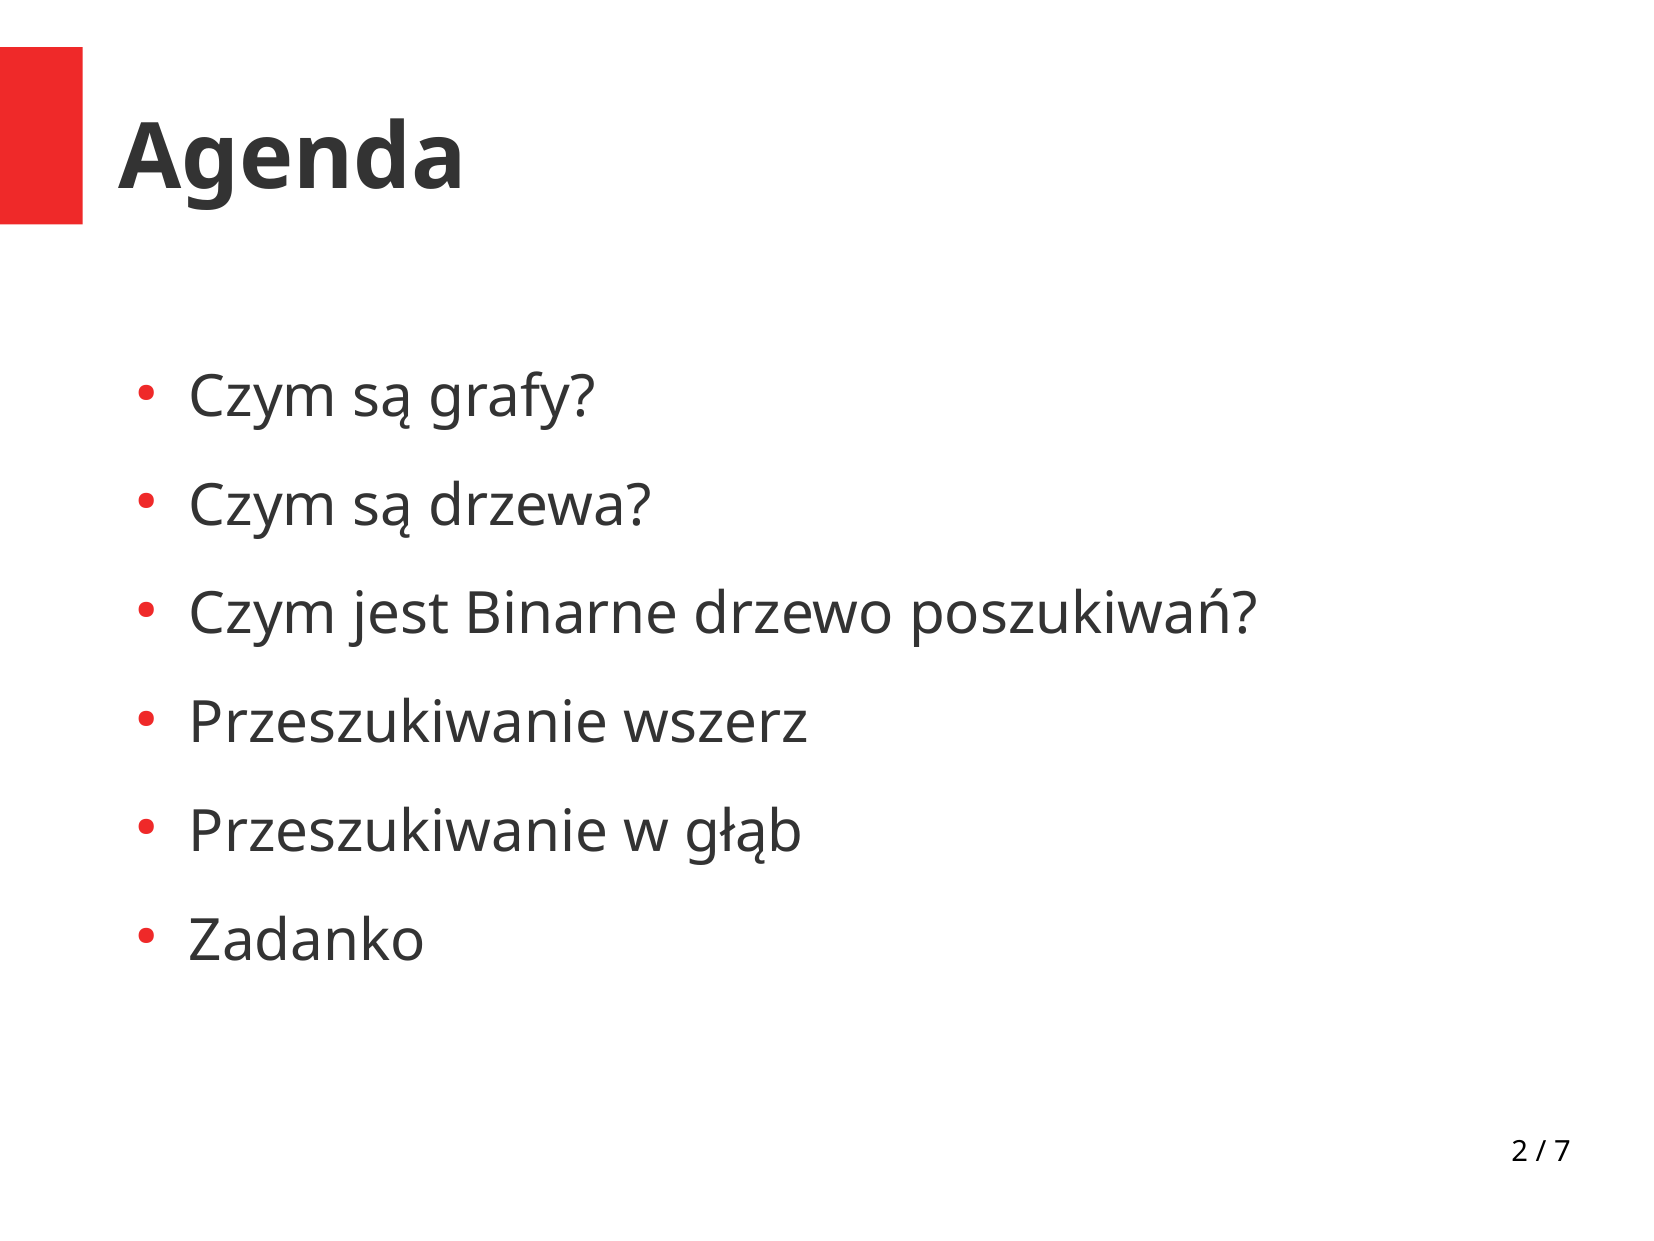

# Agenda
Czym są grafy?
Czym są drzewa?
Czym jest Binarne drzewo poszukiwań?
Przeszukiwanie wszerz
Przeszukiwanie w głąb
Zadanko
2